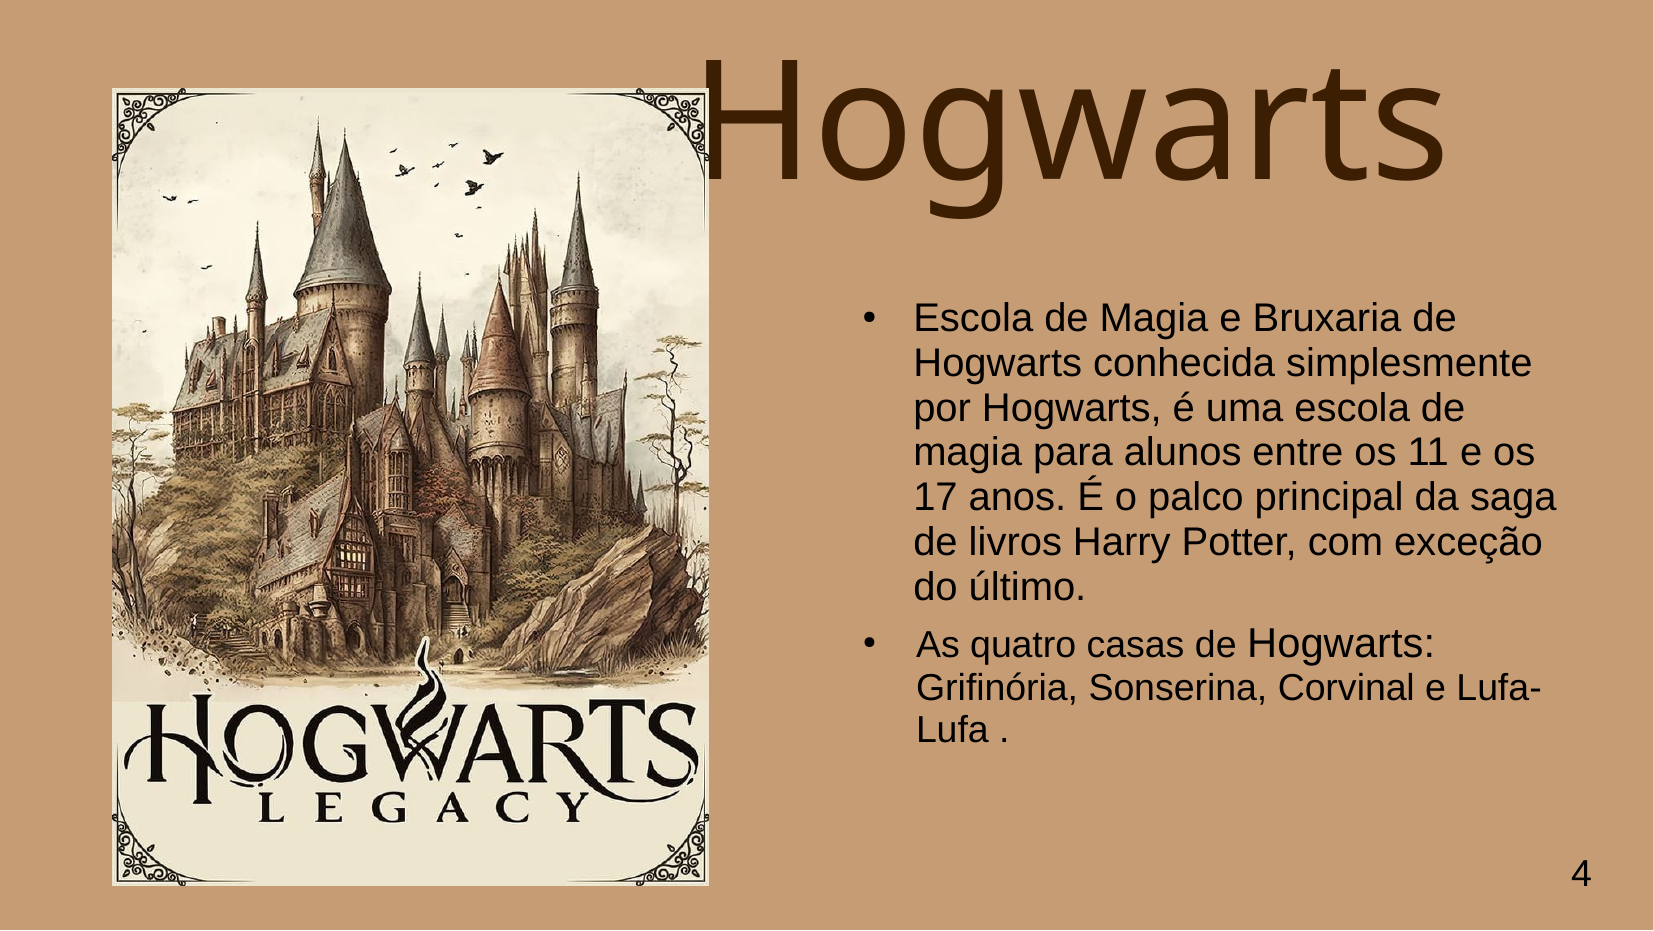

# Hogwarts
Escola de Magia e Bruxaria de Hogwarts conhecida simplesmente por Hogwarts, é uma escola de magia para alunos entre os 11 e os 17 anos. É o palco principal da saga de livros Harry Potter, com exceção do último.
As quatro casas de Hogwarts: Grifinória, Sonserina, Corvinal e Lufa-Lufa .